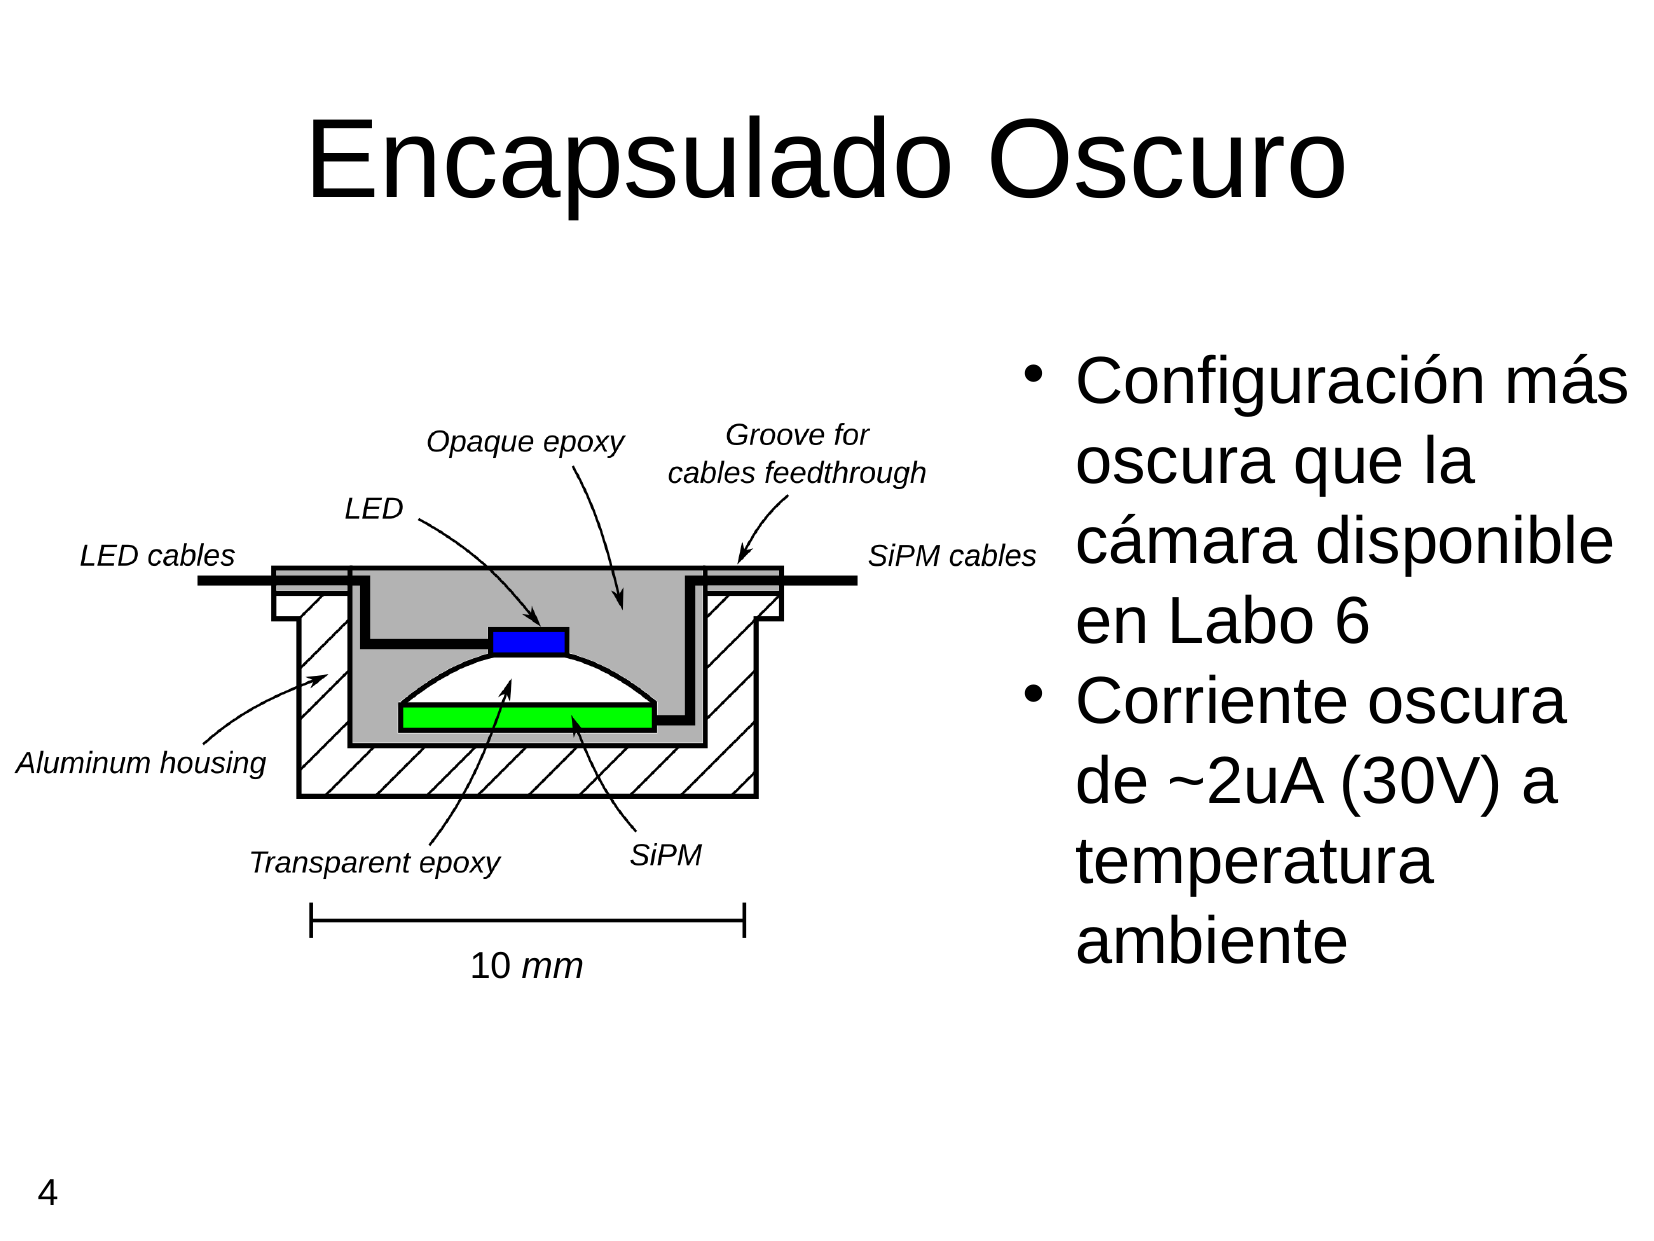

Encapsulado Oscuro
Configuración más oscura que la cámara disponible en Labo 6
Corriente oscura de ~2uA (30V) a temperatura ambiente
10 mm